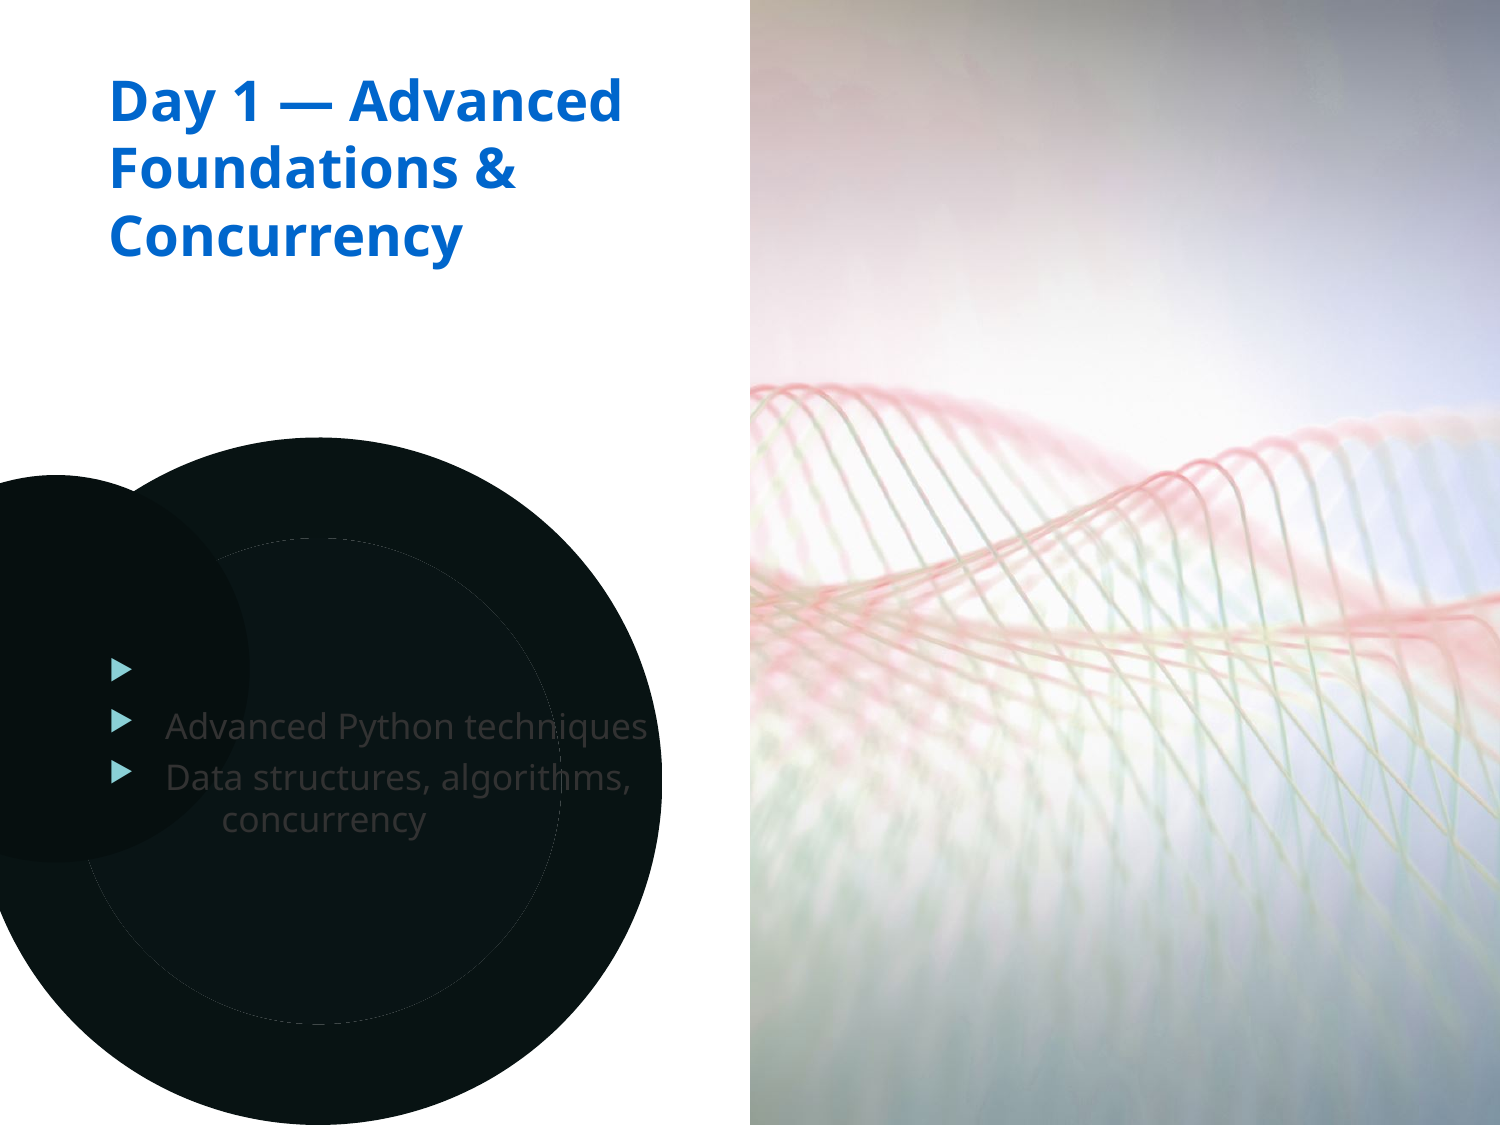

# Day 1 — Advanced Foundations & Concurrency
Advanced Python techniques
Data structures, algorithms, concurrency